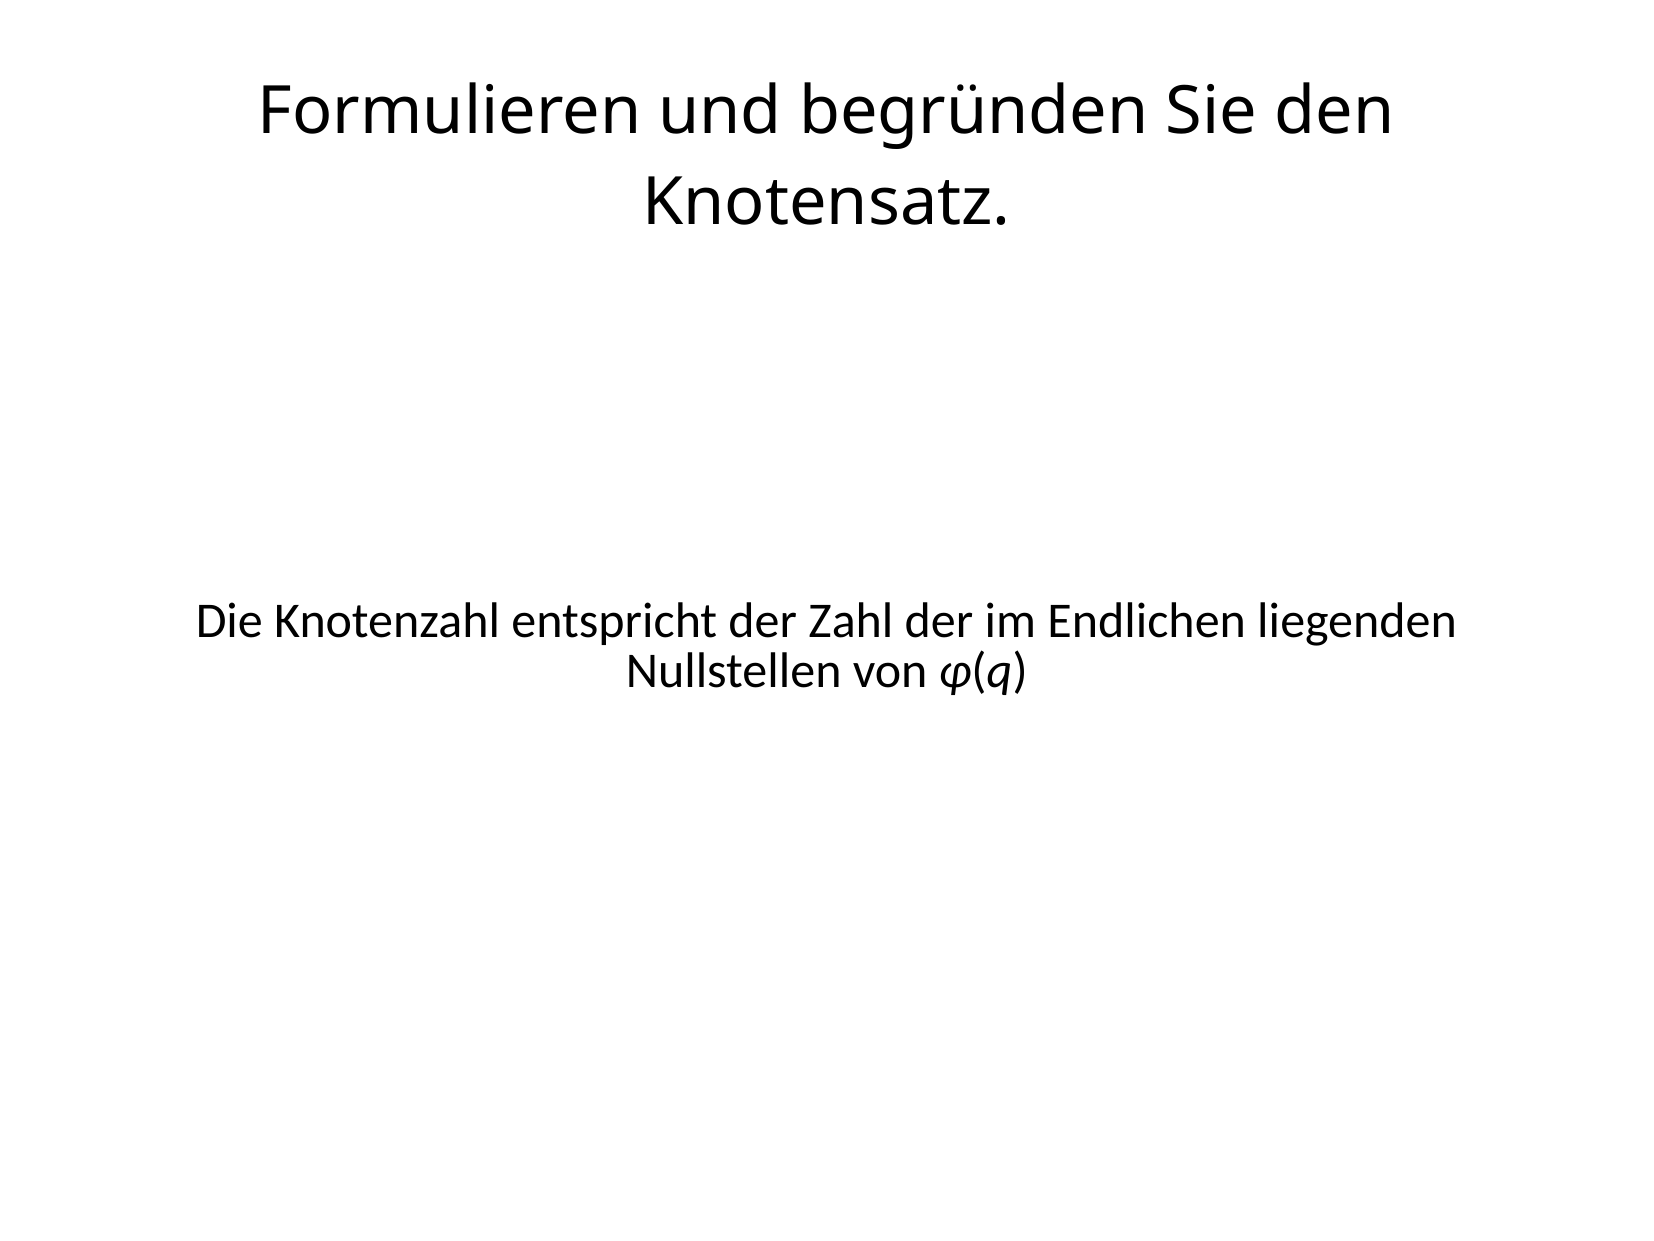

# Formulieren und begründen Sie den Knotensatz.
Die Knotenzahl entspricht der Zahl der im Endlichen liegenden Nullstellen von φ(q)